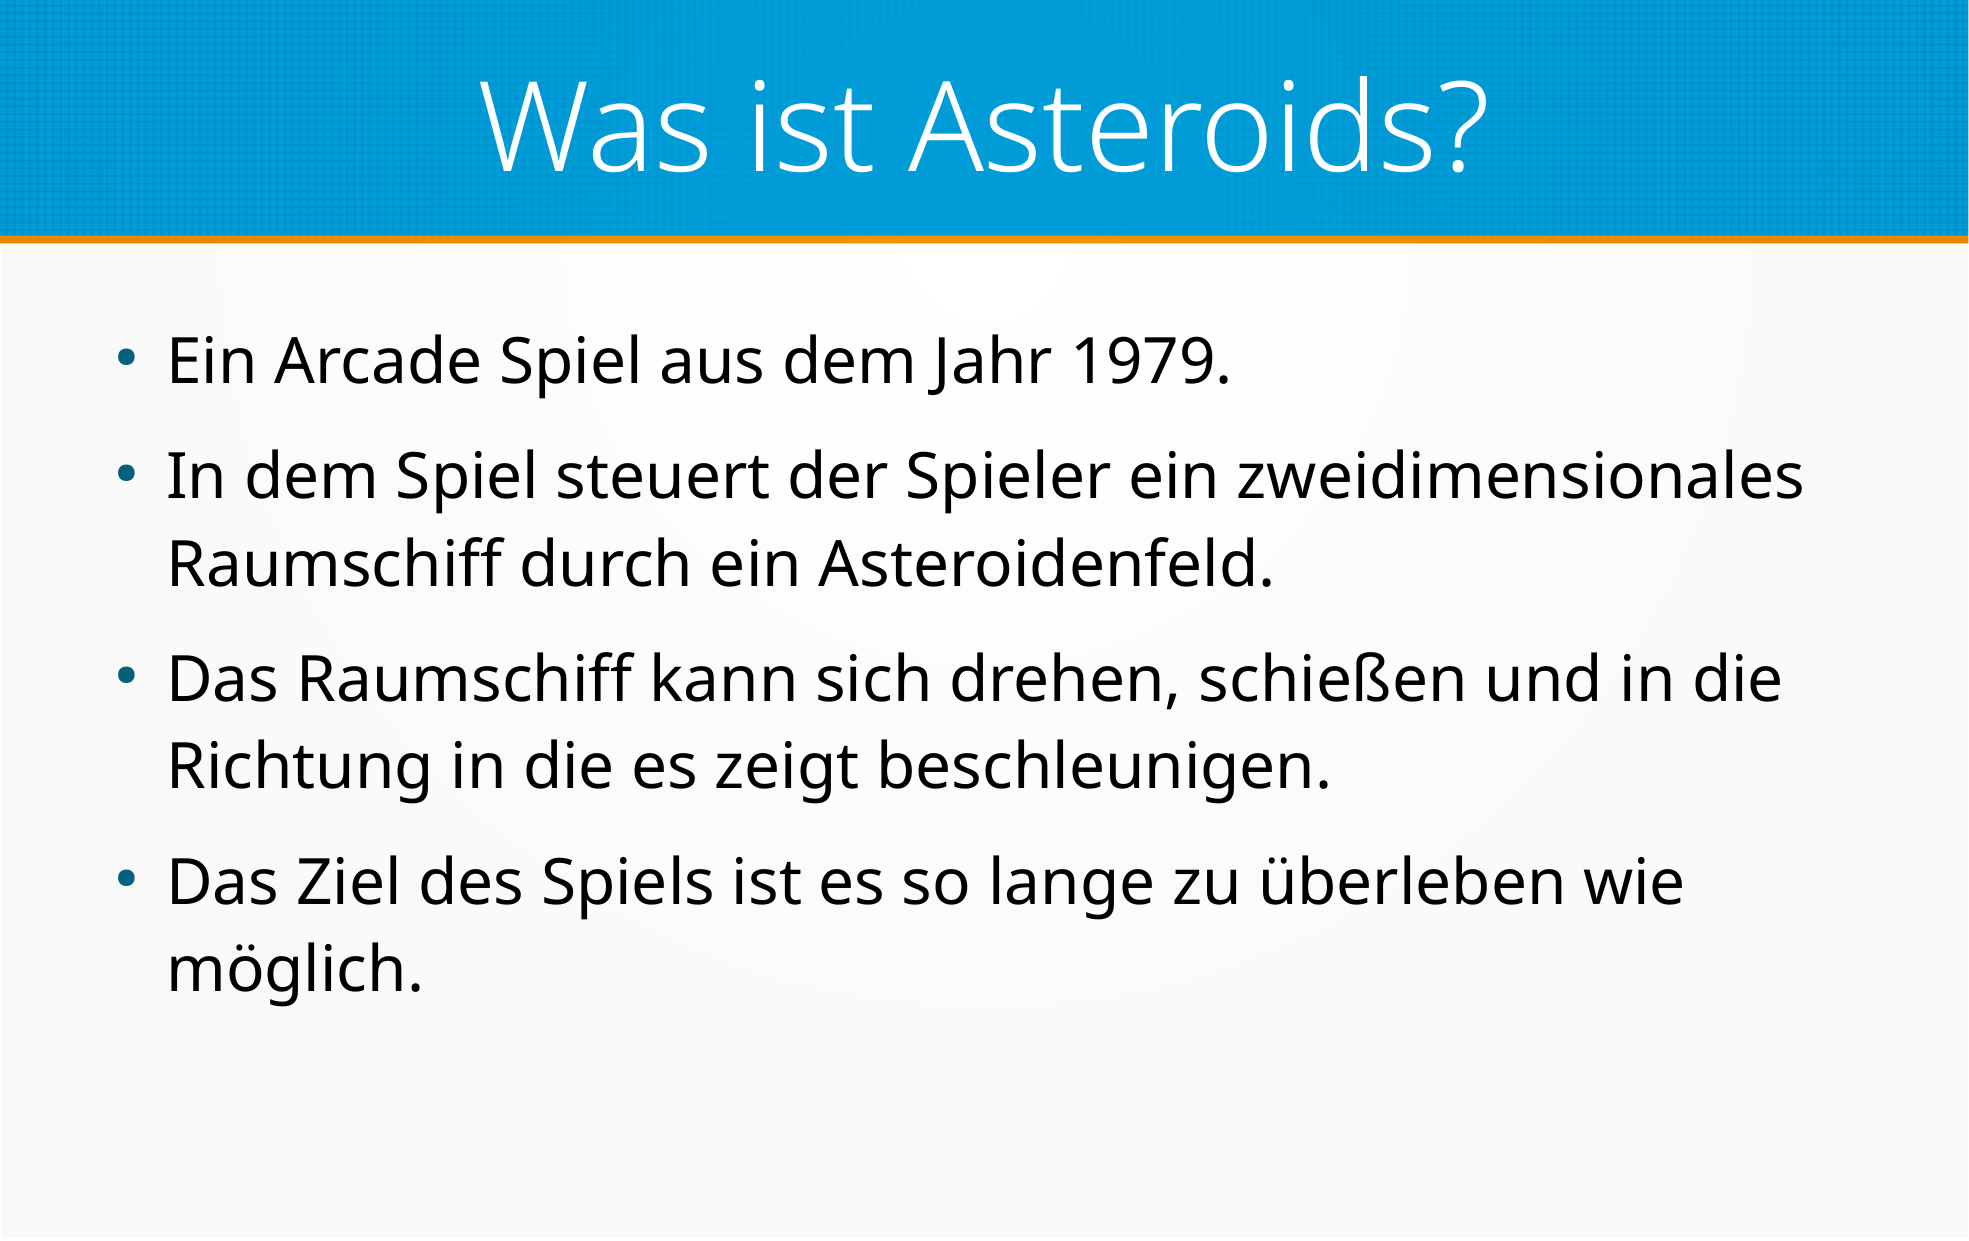

# Was ist Asteroids?
Ein Arcade Spiel aus dem Jahr 1979.
In dem Spiel steuert der Spieler ein zweidimensionales Raumschiff durch ein Asteroidenfeld.
Das Raumschiff kann sich drehen, schießen und in die Richtung in die es zeigt beschleunigen.
Das Ziel des Spiels ist es so lange zu überleben wie möglich.